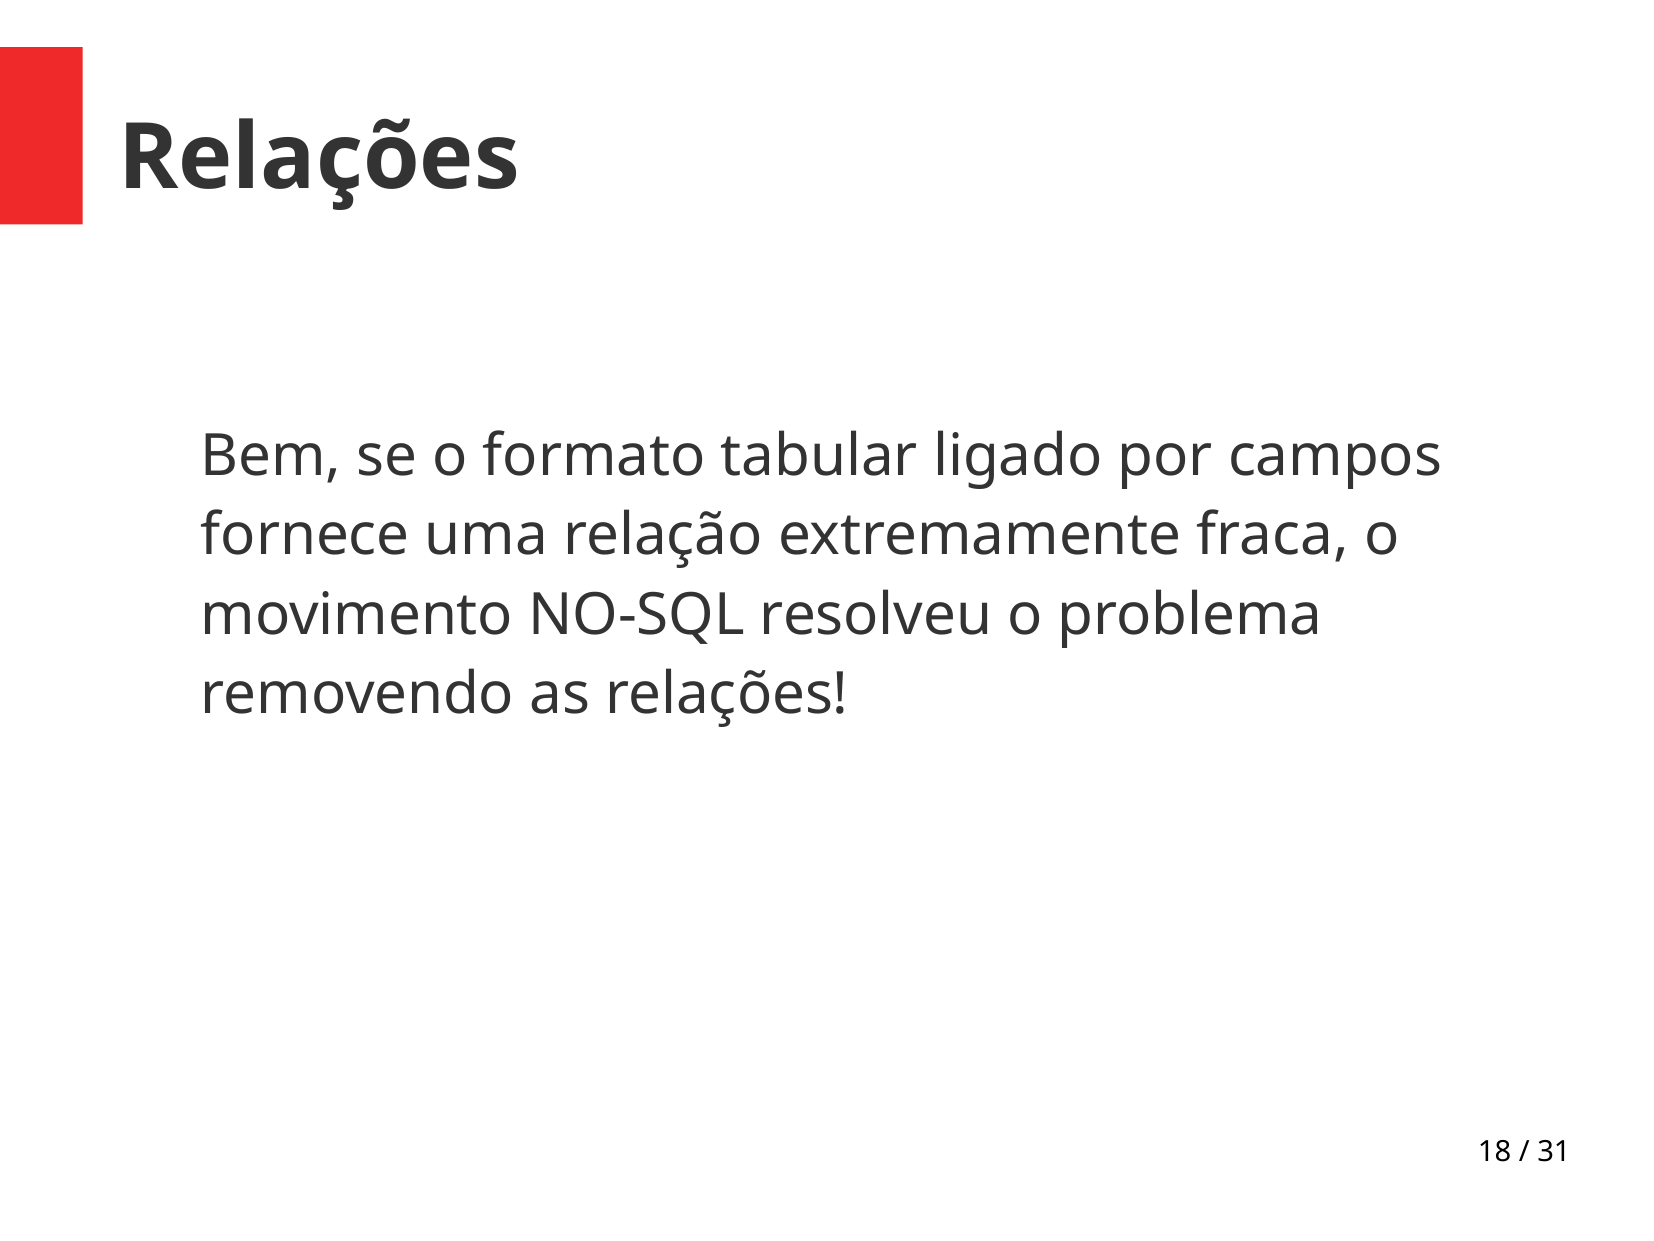

# Relações
Bem, se o formato tabular ligado por campos fornece uma relação extremamente fraca, o movimento NO-SQL resolveu o problema removendo as relações!
18